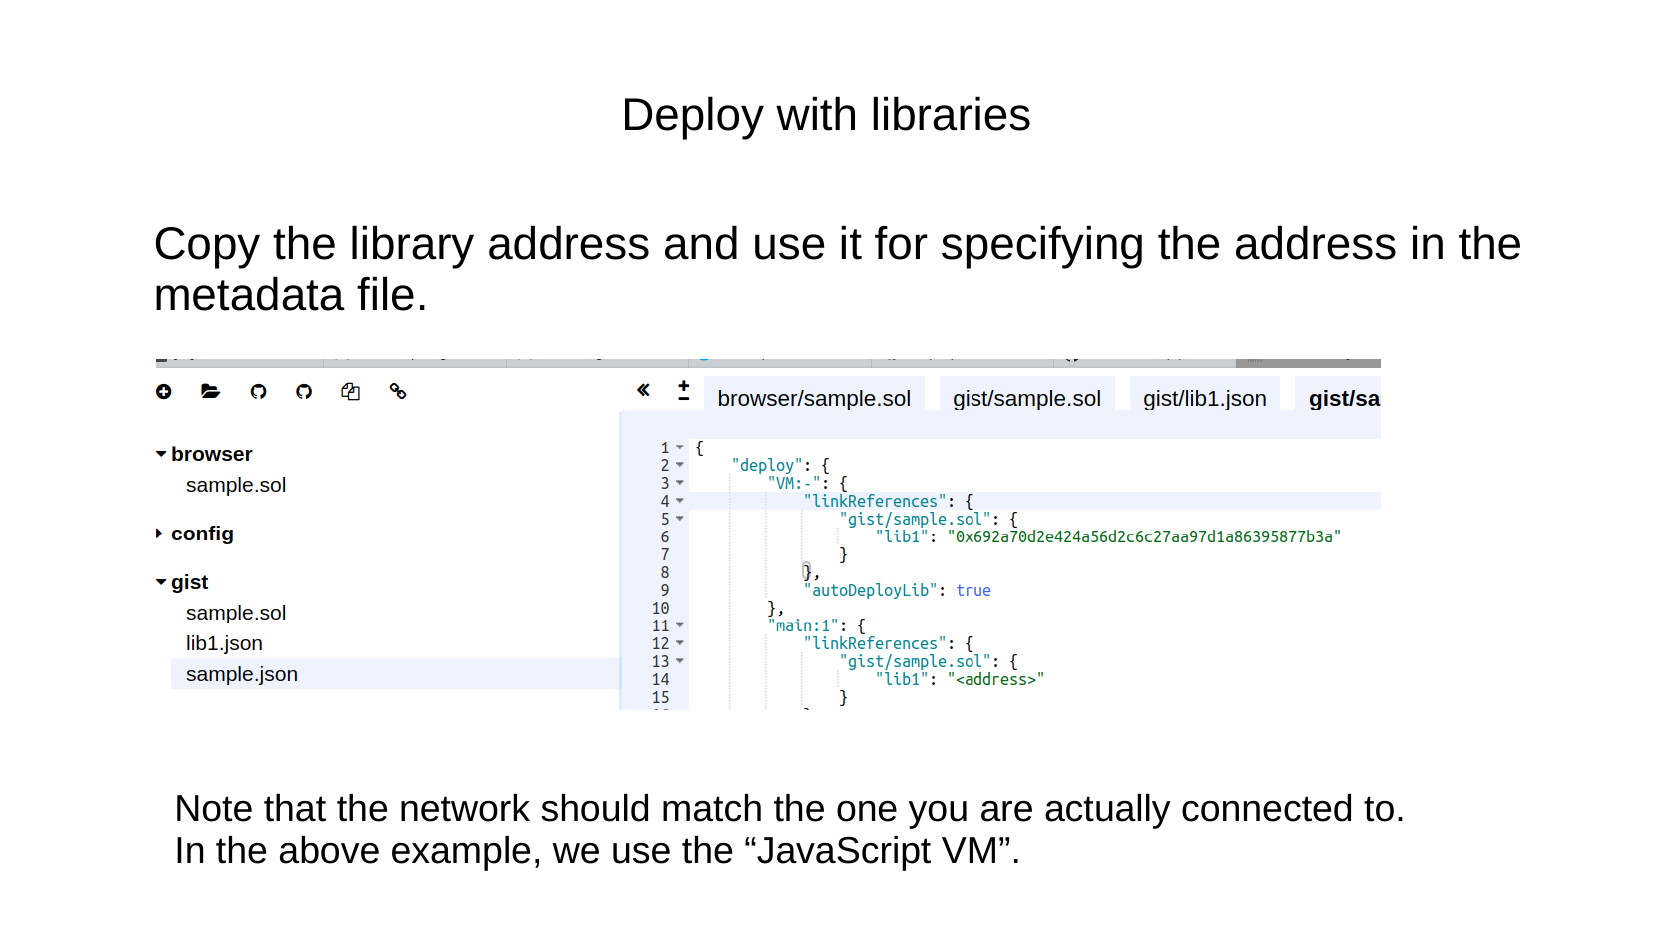

Deploy with libraries
# Copy the library address and use it for specifying the address in the metadata file.
Note that the network should match the one you are actually connected to.
In the above example, we use the “JavaScript VM”.